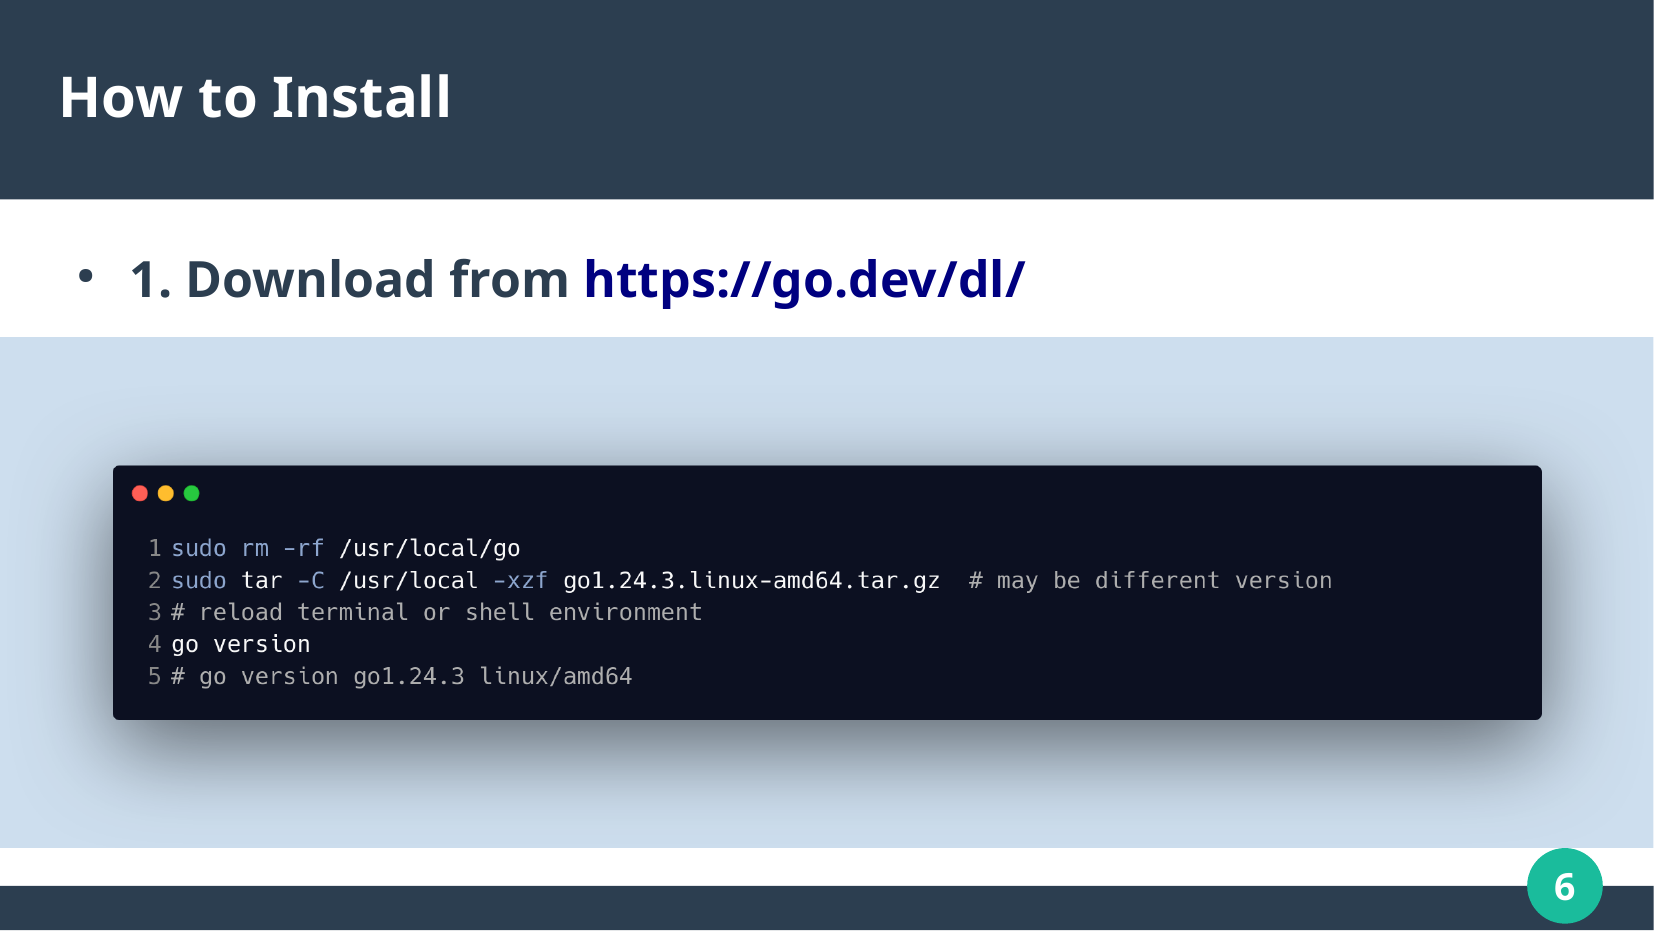

# How to Install
1. Download from https://go.dev/dl/